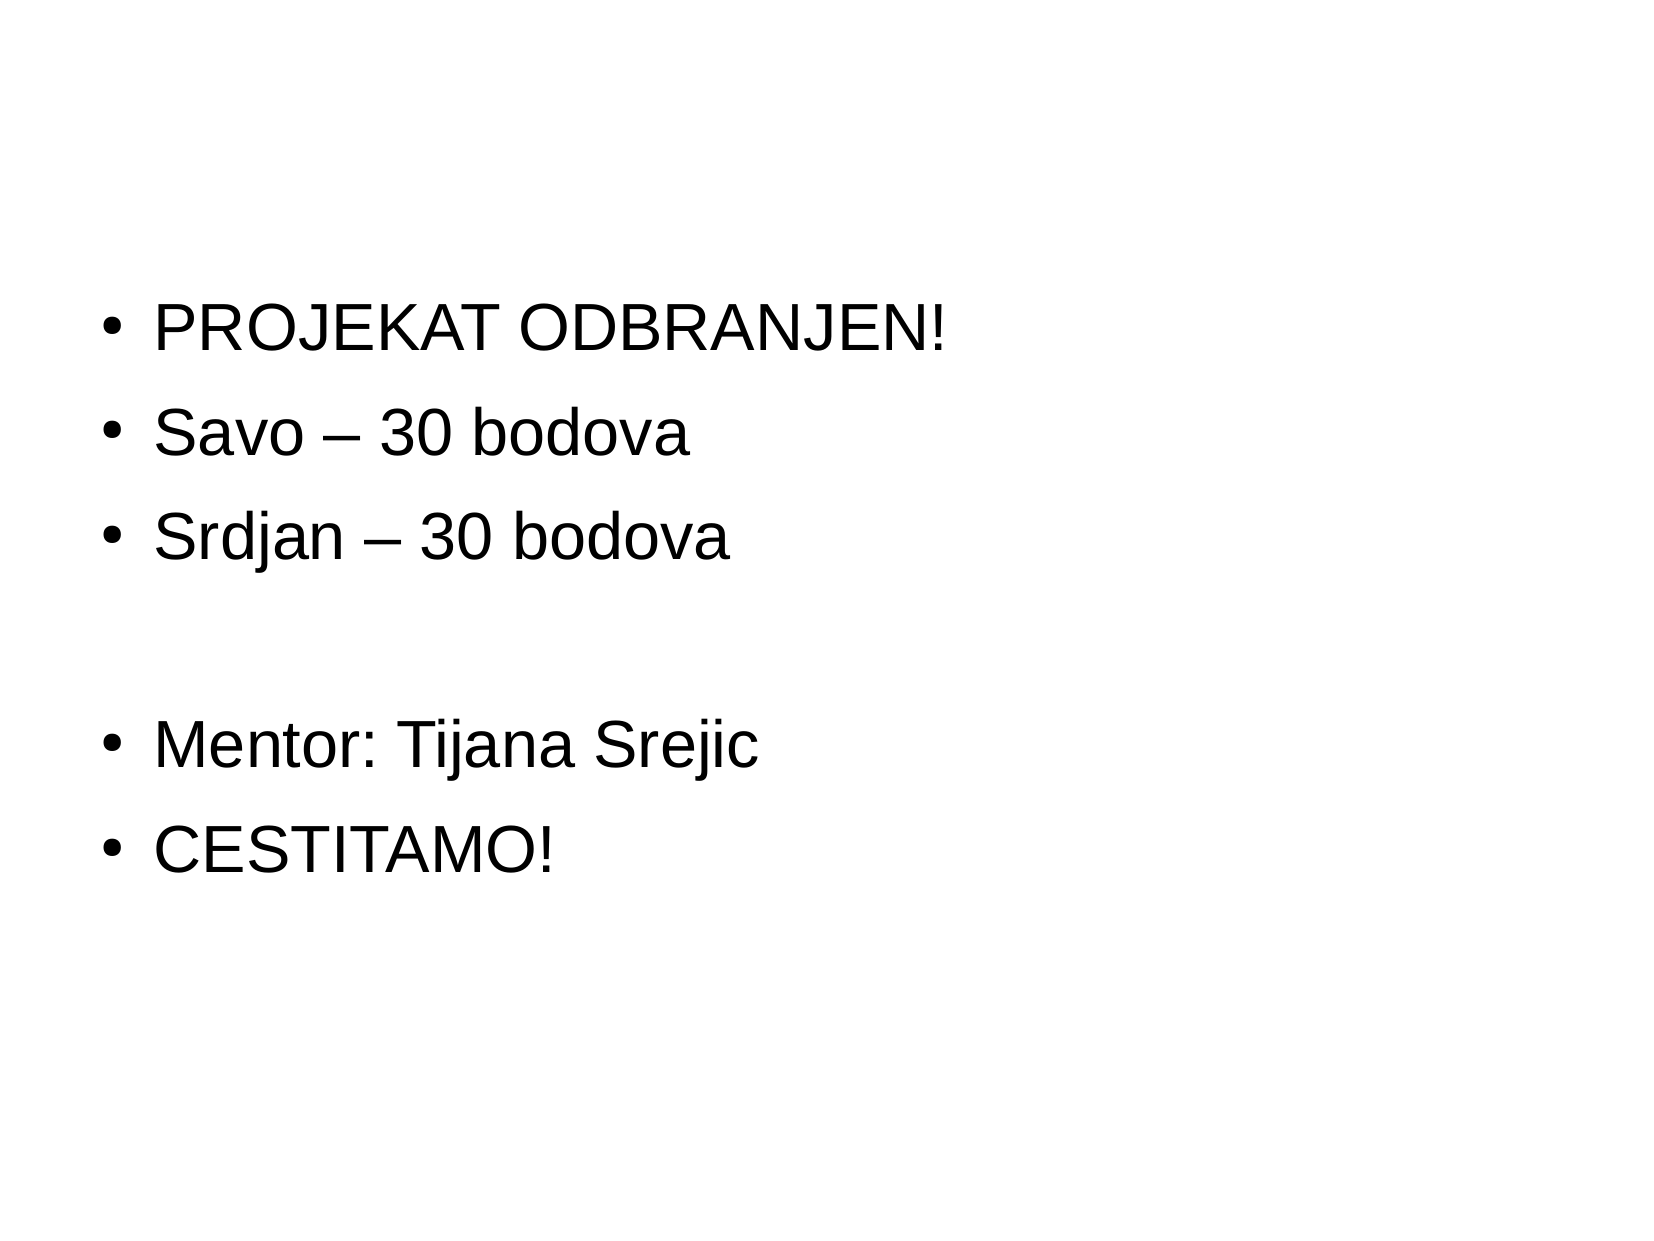

#
PROJEKAT ODBRANJEN!
Savo – 30 bodova
Srdjan – 30 bodova
Mentor: Tijana Srejic
CESTITAMO!